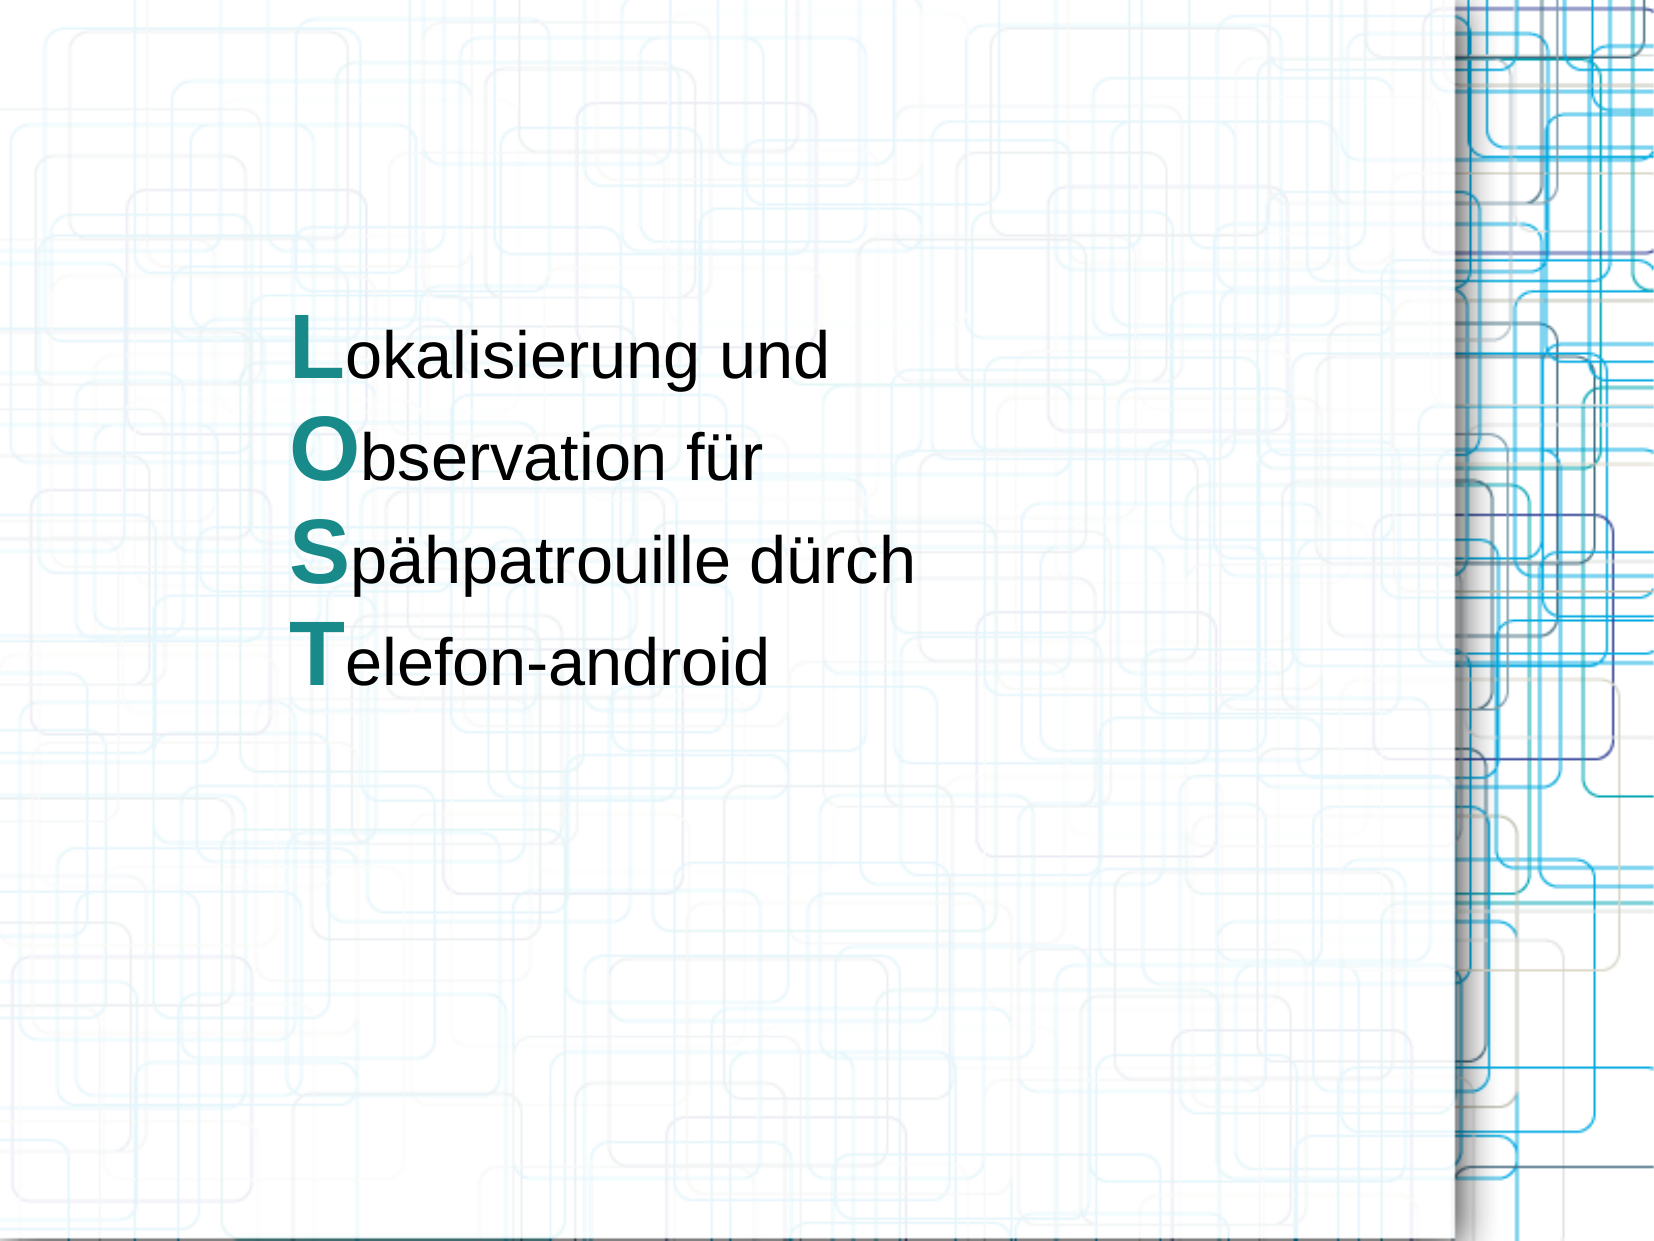

# Lokalisierung und
Observation für
Spähpatrouille dürch
Telefon-android